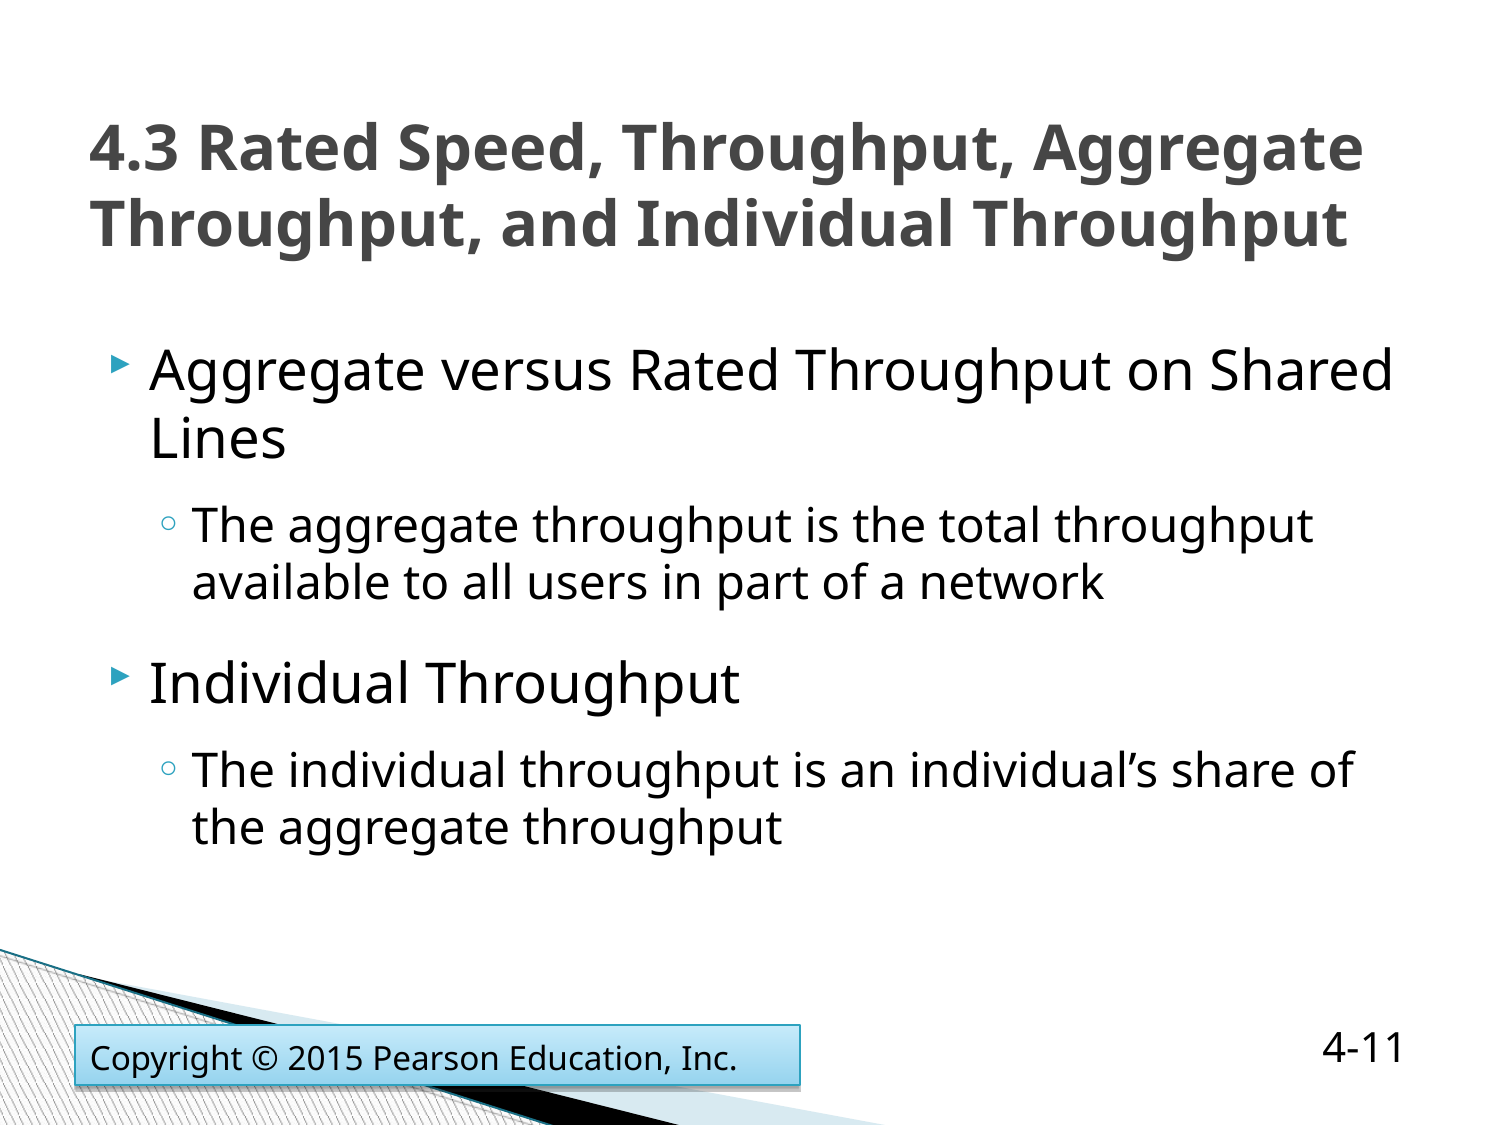

4.3 Rated Speed, Throughput, Aggregate Throughput, and Individual Throughput
# Aggregate versus Rated Throughput on Shared Lines
The aggregate throughput is the total throughput available to all users in part of a network
Individual Throughput
The individual throughput is an individual’s share of the aggregate throughput
Copyright © 2015 Pearson Education, Inc.